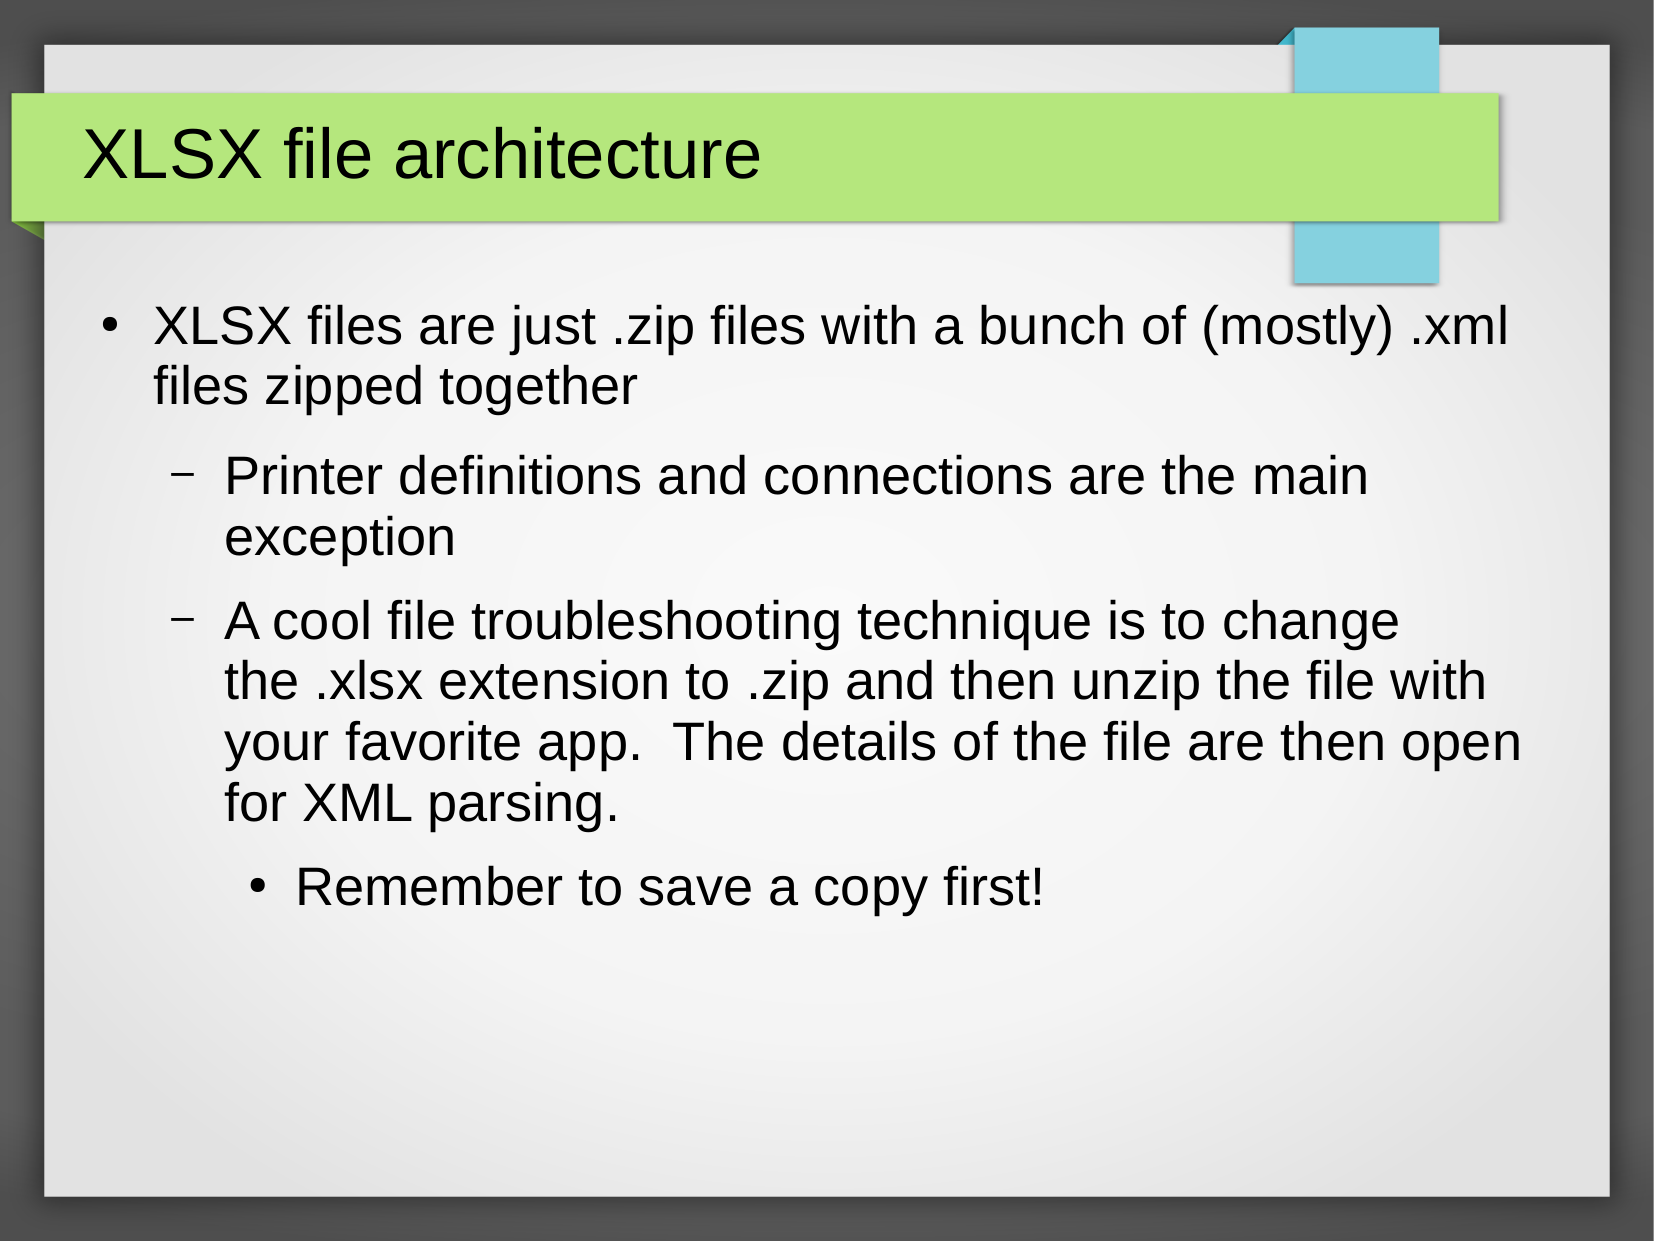

# XLSX file architecture
XLSX files are just .zip files with a bunch of (mostly) .xml files zipped together
Printer definitions and connections are the main exception
A cool file troubleshooting technique is to change the .xlsx extension to .zip and then unzip the file with your favorite app. The details of the file are then open for XML parsing.
Remember to save a copy first!